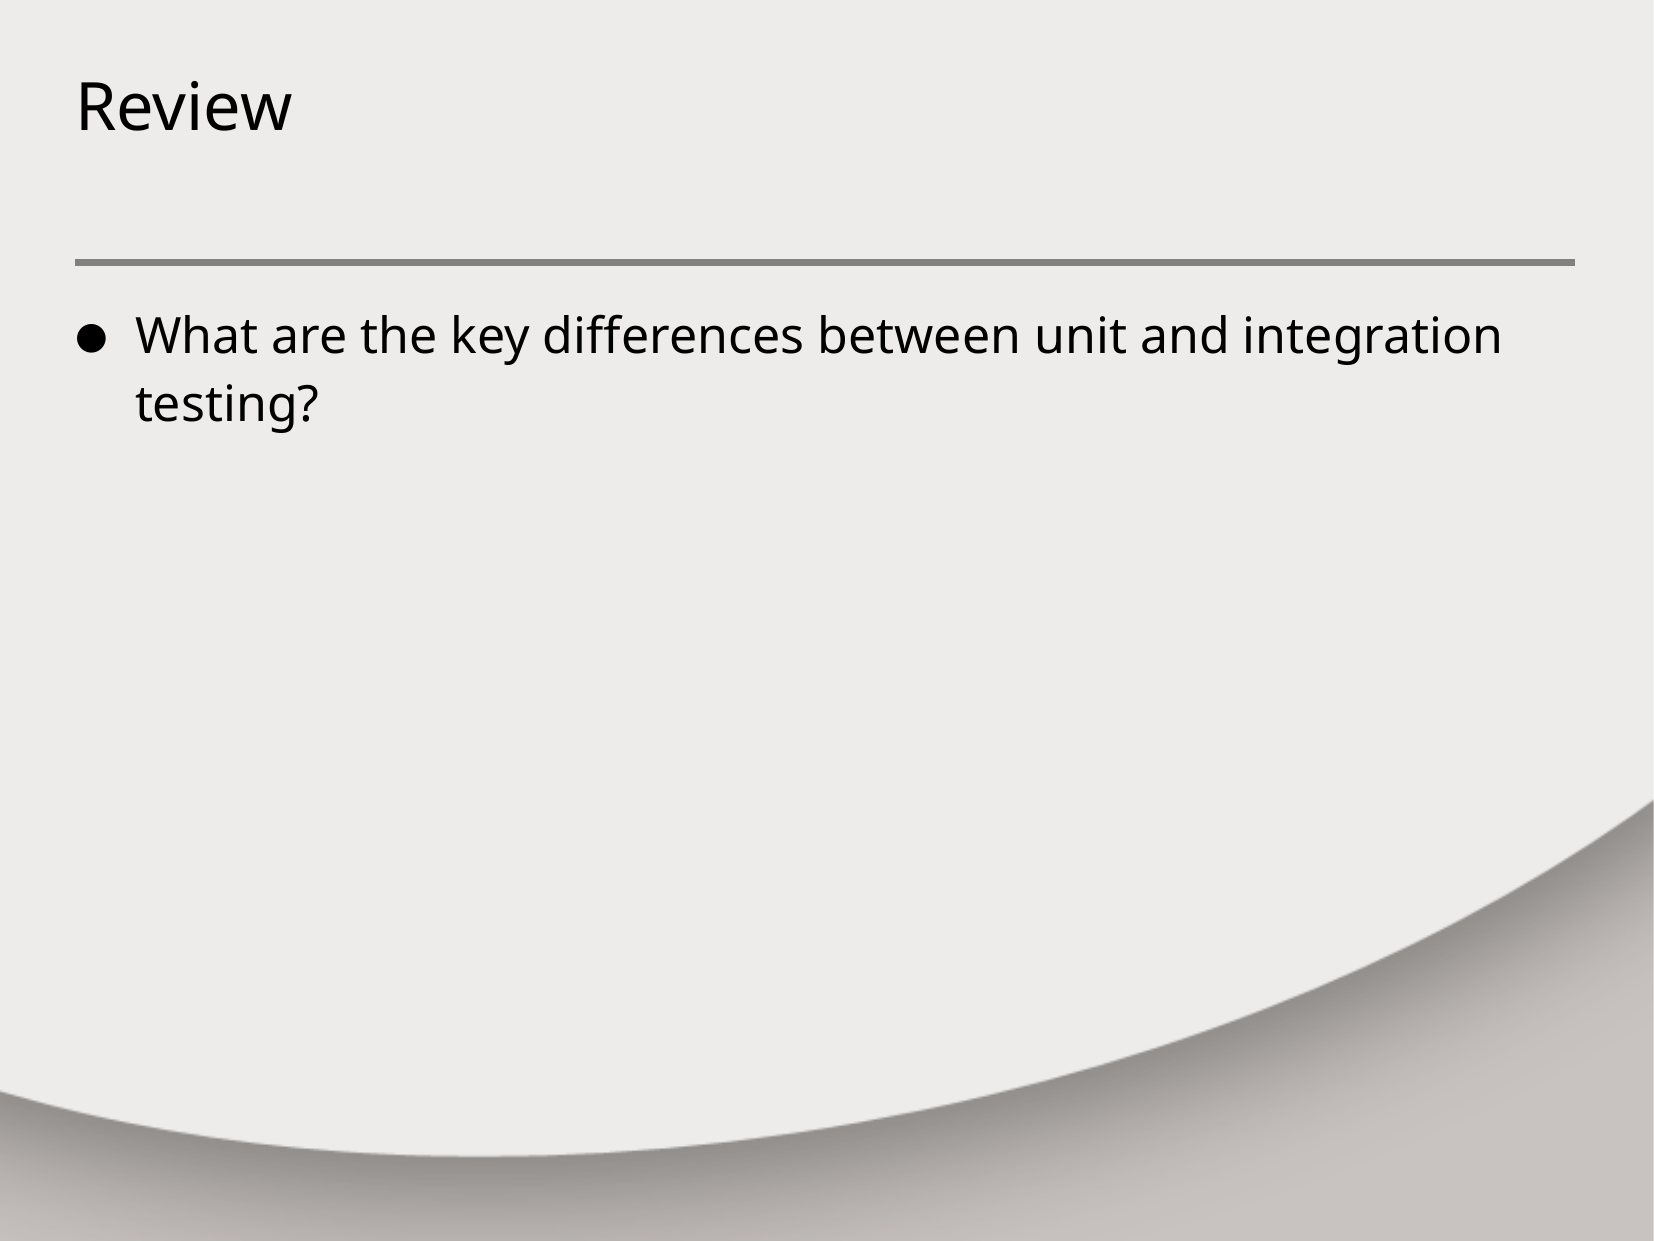

# Review
What are the key differences between unit and integration testing?